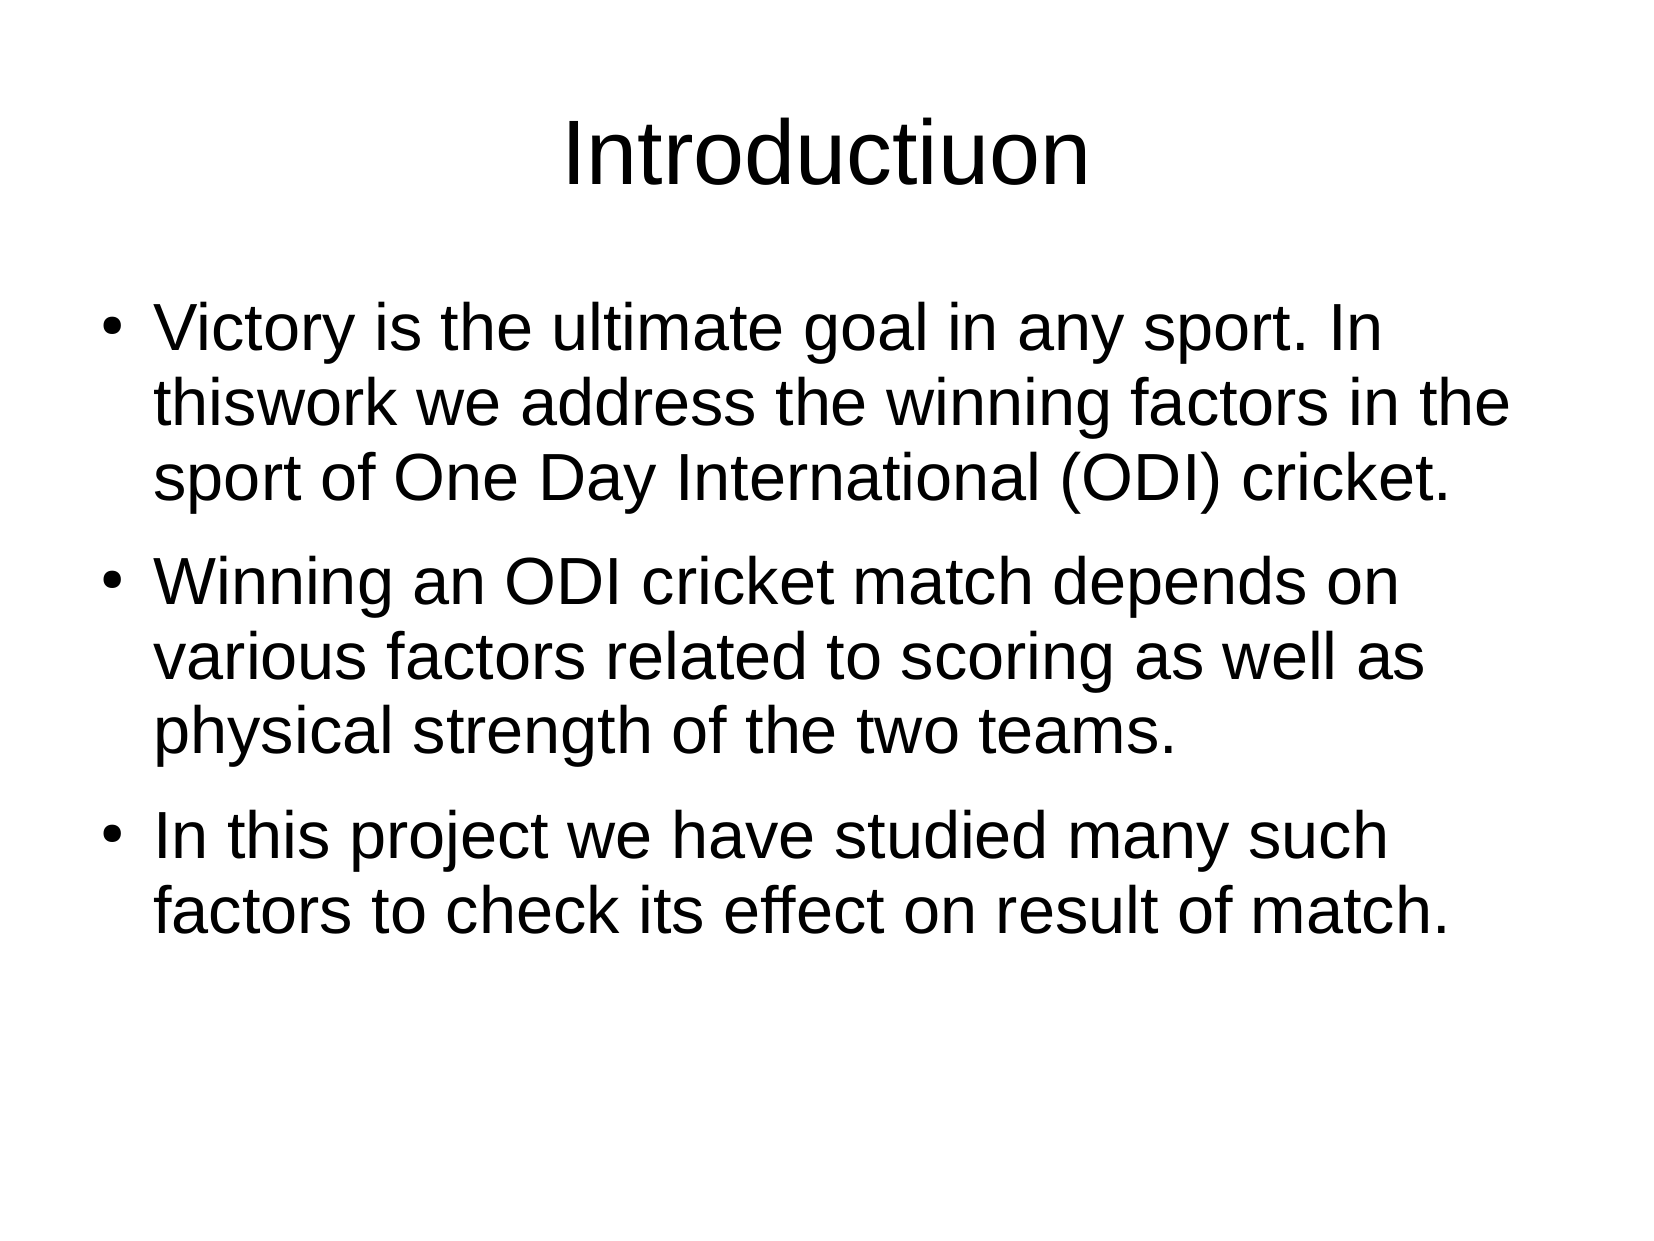

# Introductiuon
Victory is the ultimate goal in any sport. In thiswork we address the winning factors in the sport of One Day International (ODI) cricket.
Winning an ODI cricket match depends on various factors related to scoring as well as physical strength of the two teams.
In this project we have studied many such factors to check its effect on result of match.